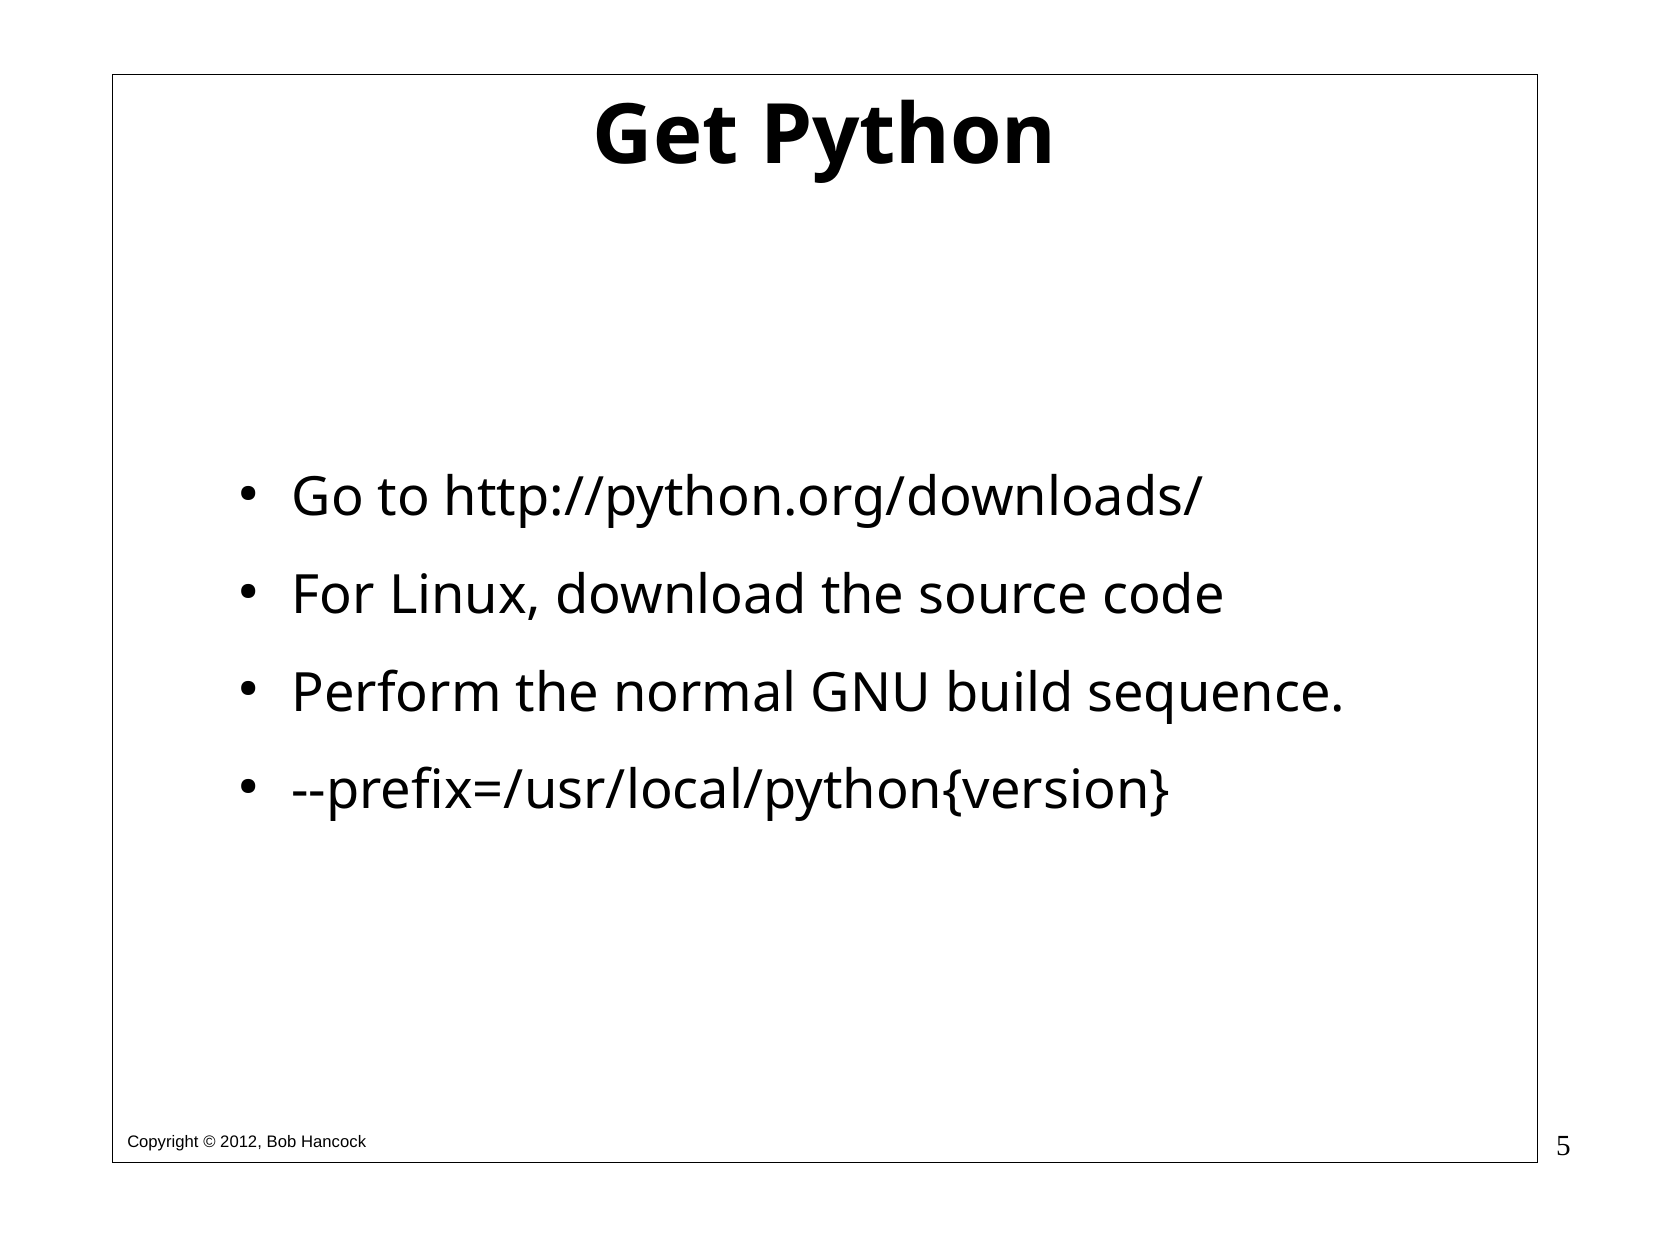

# Get Python
Go to http://python.org/downloads/
For Linux, download the source code
Perform the normal GNU build sequence.
--prefix=/usr/local/python{version}
Copyright © 2012, Bob Hancock
5